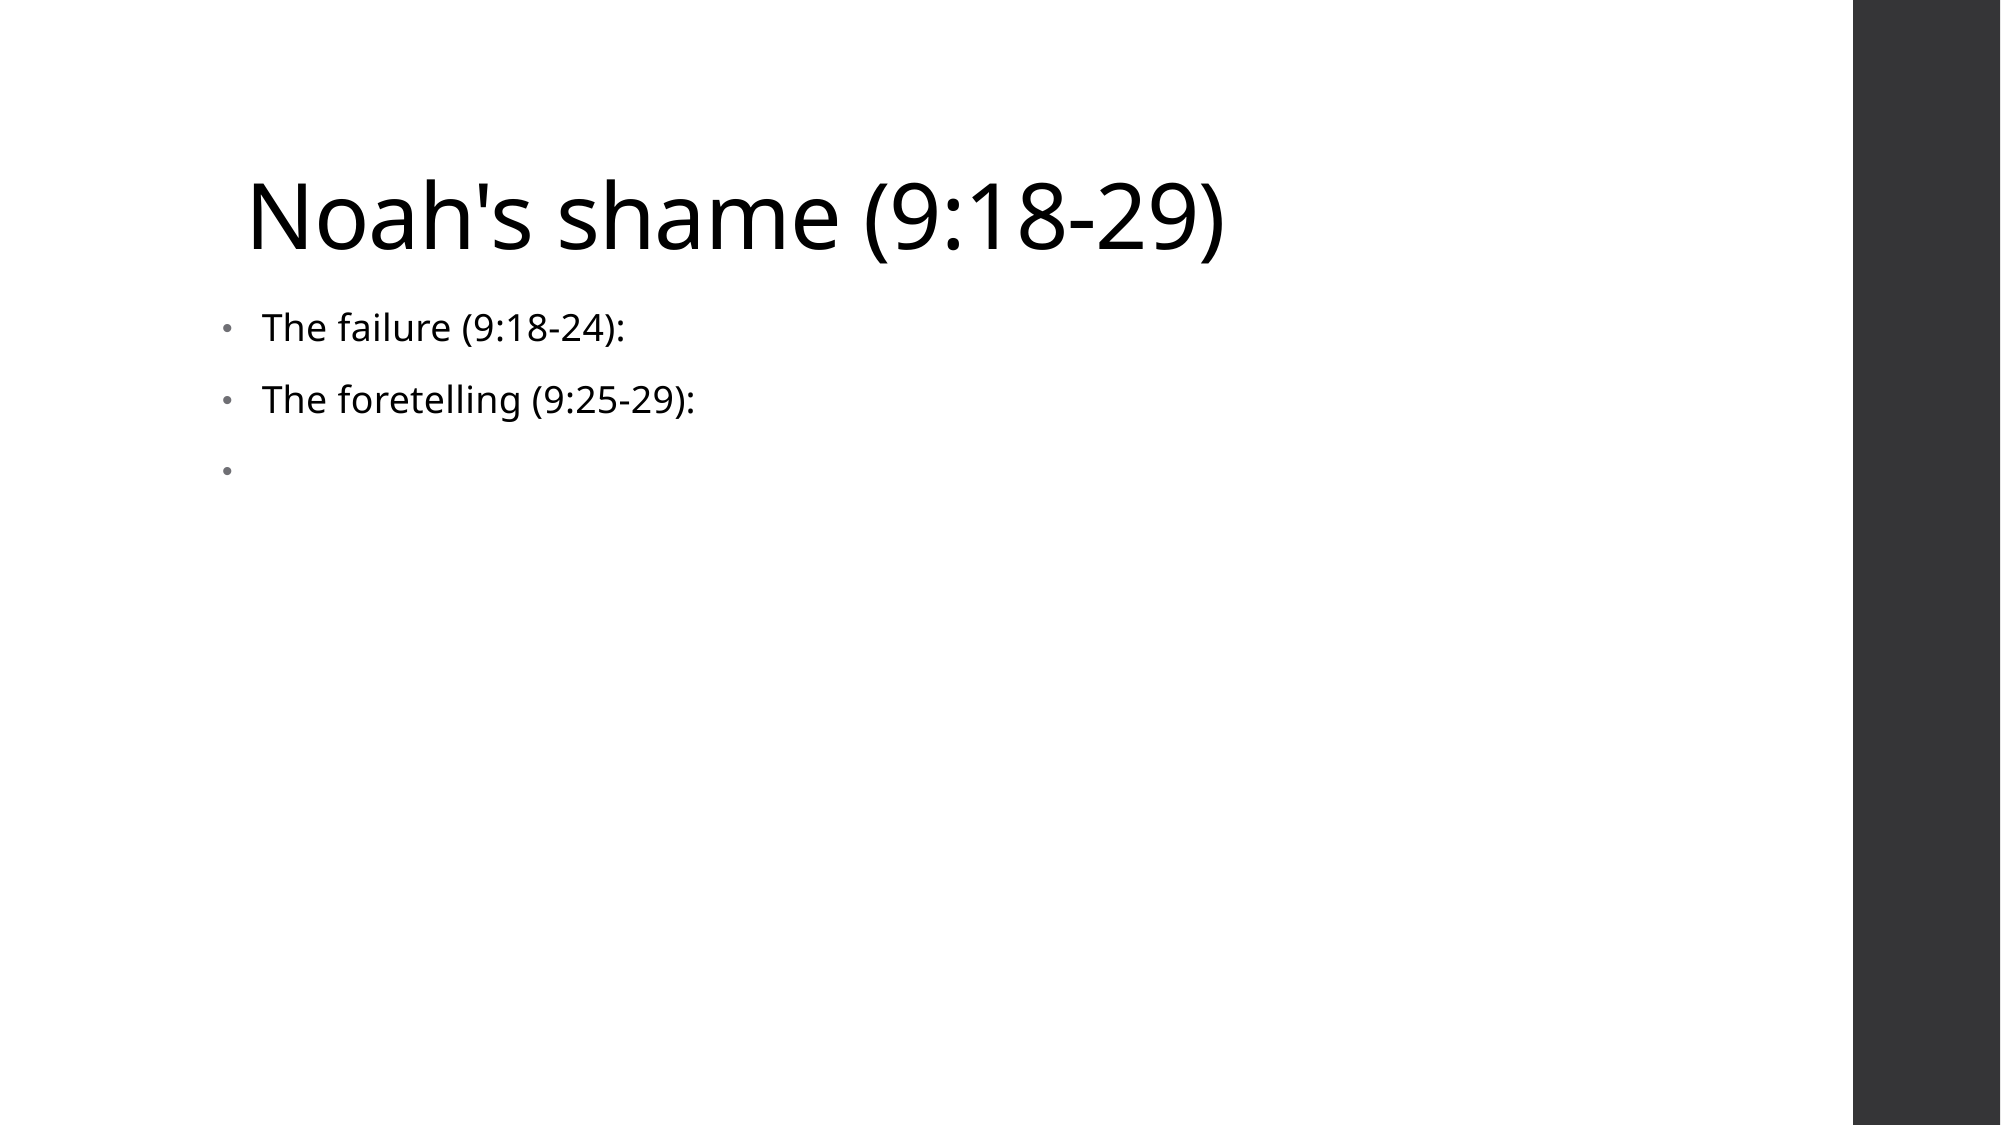

# Noah's shame (9:18-29)
 The failure (9:18-24):
 The foretelling (9:25-29):